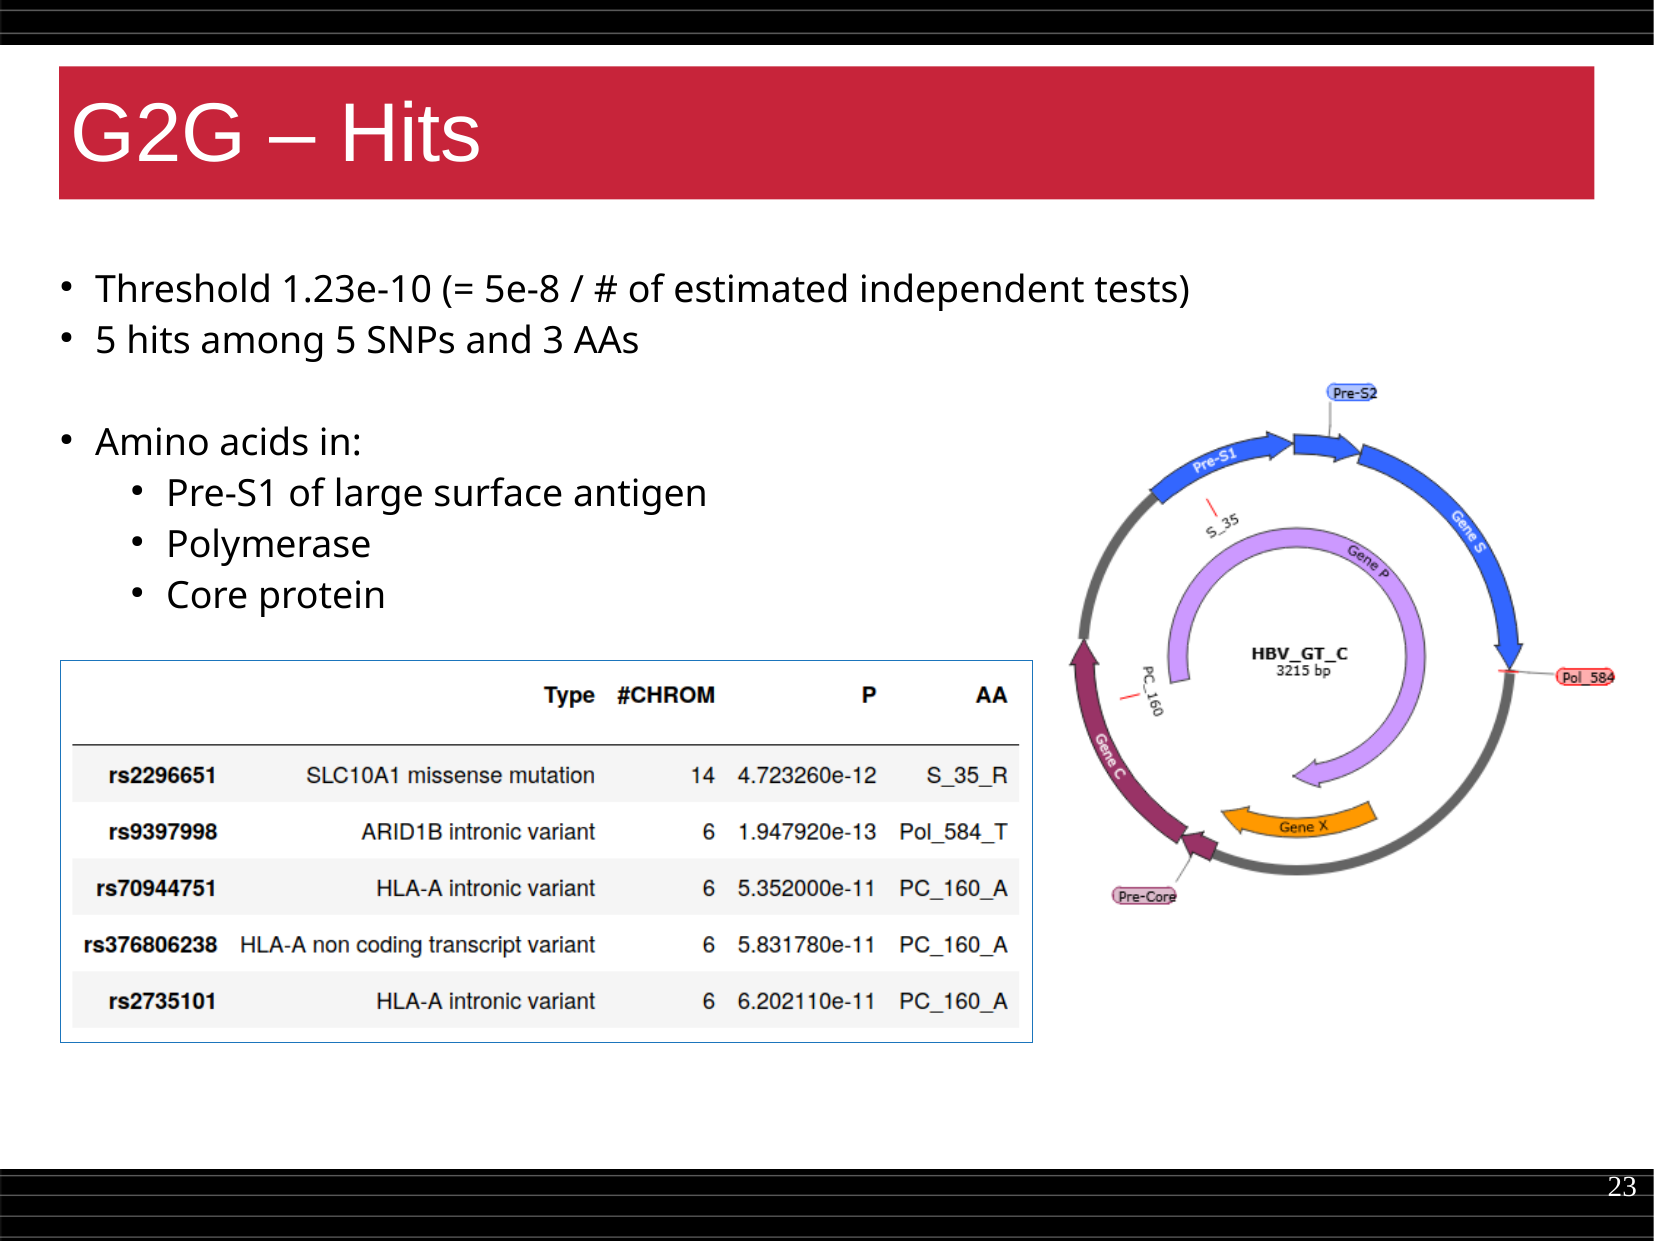

# G2G – Hits
Threshold 1.23e-10 (= 5e-8 / # of estimated independent tests)
5 hits among 5 SNPs and 3 AAs
Amino acids in:
Pre-S1 of large surface antigen
Polymerase
Core protein
23